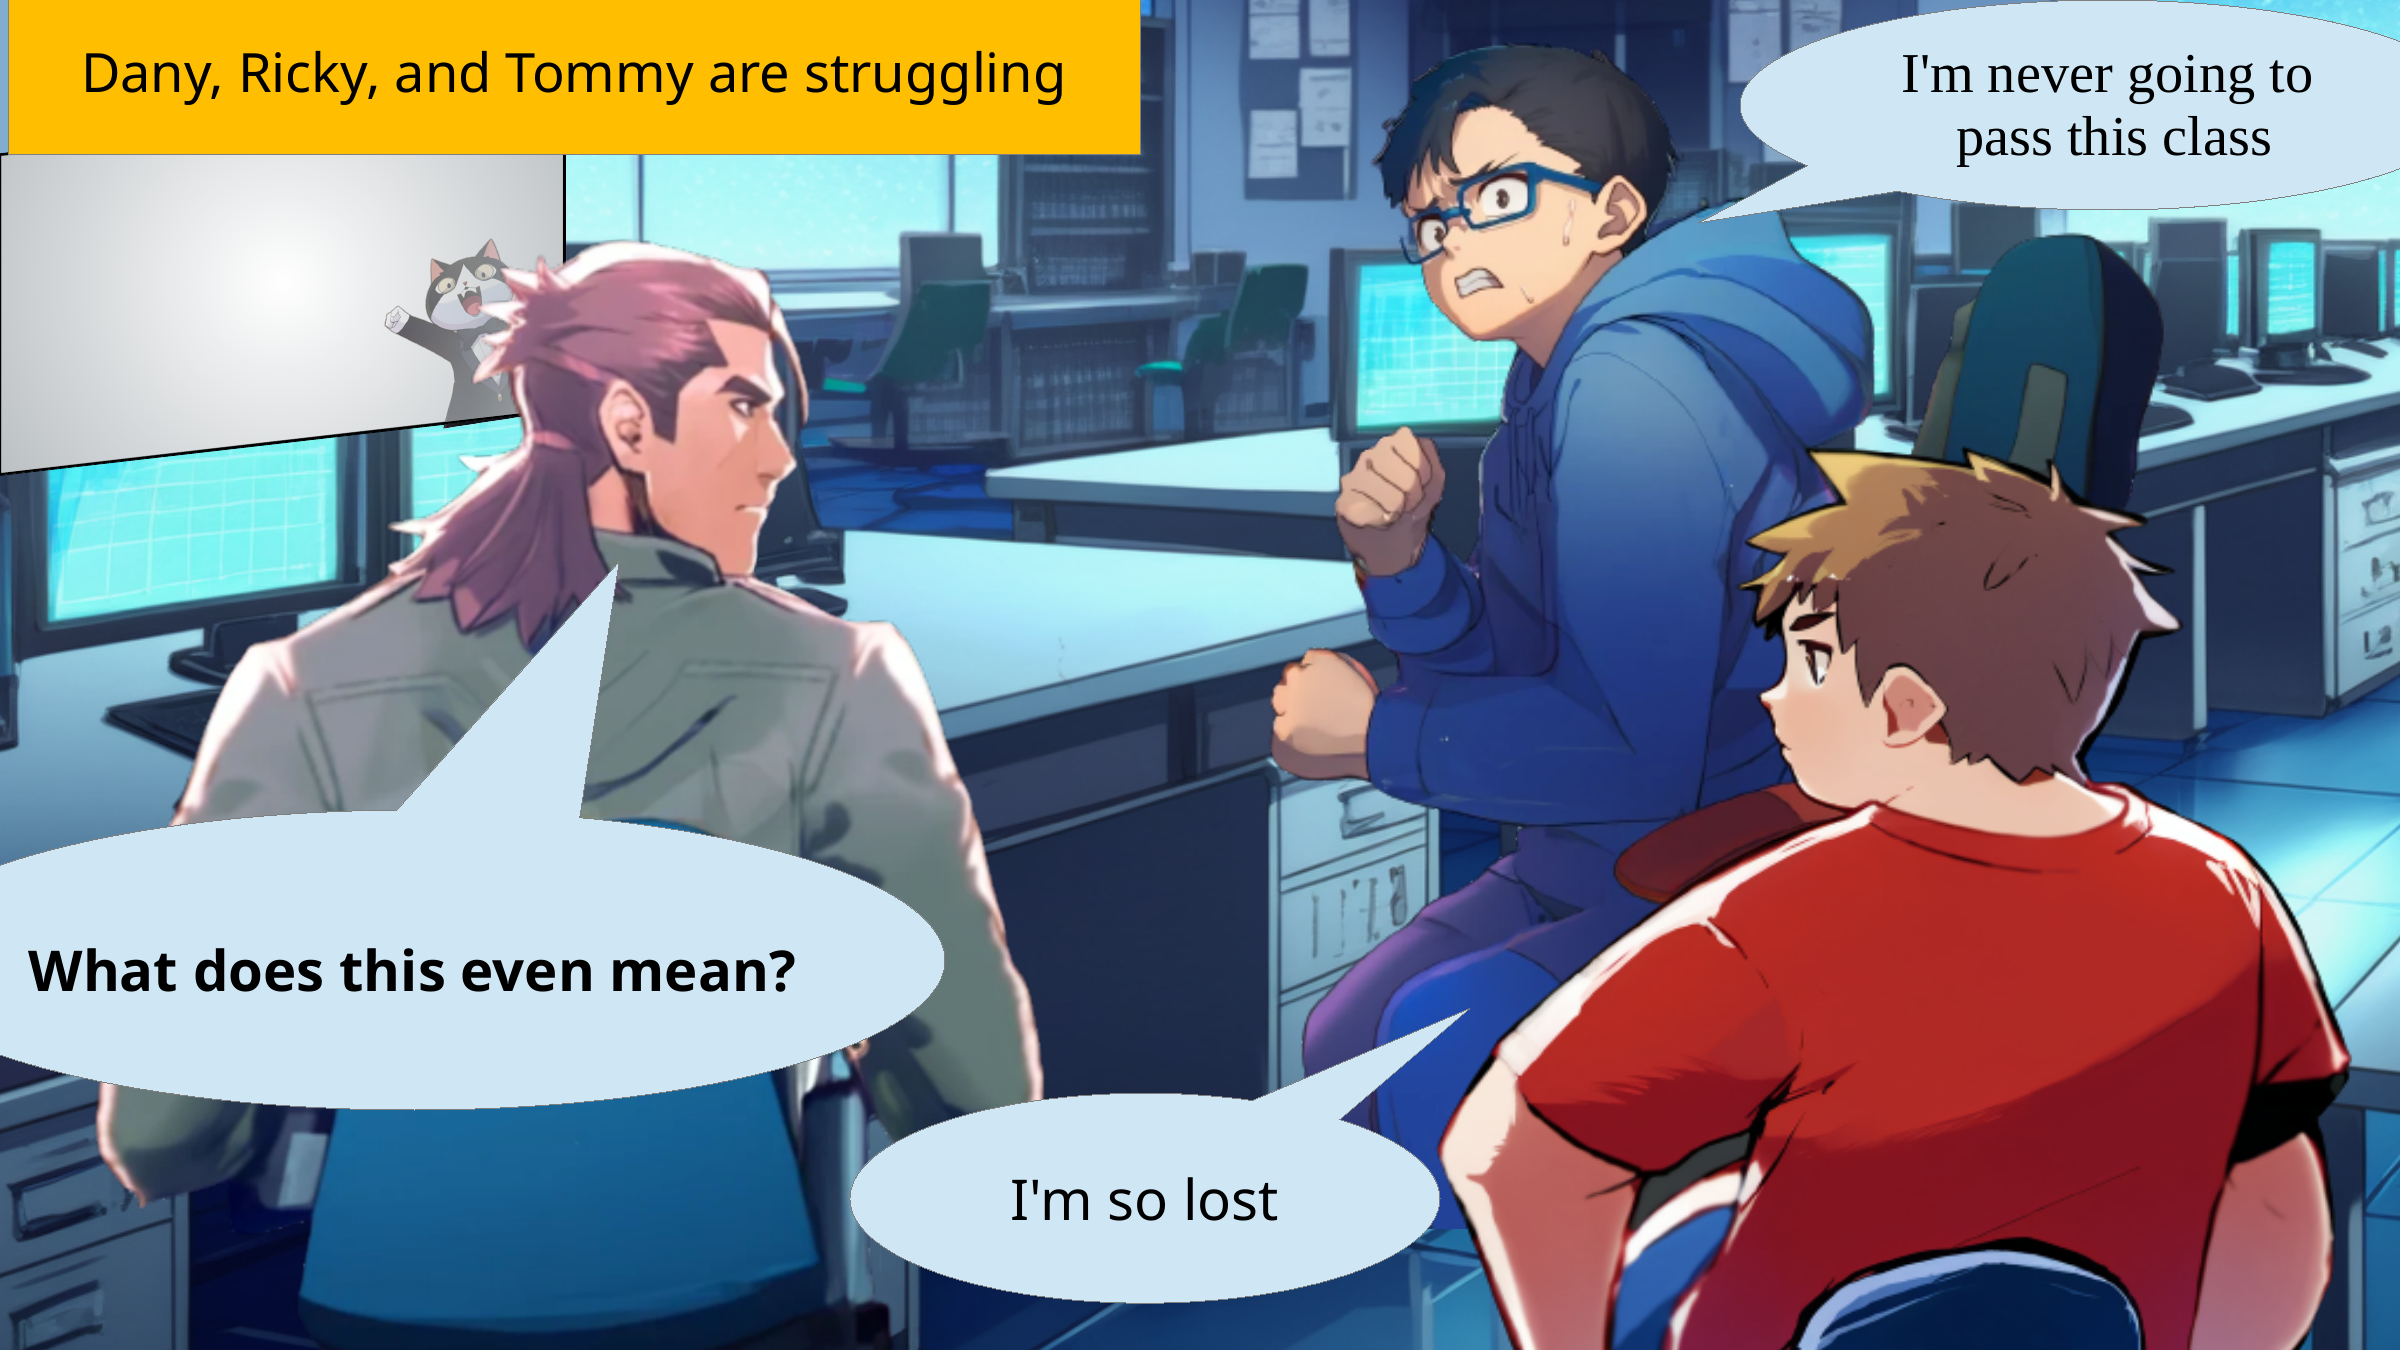

I'm never going to
 pass this class
Dany, Ricky, and Tommy are struggling
What does this even mean?
I'm so lost